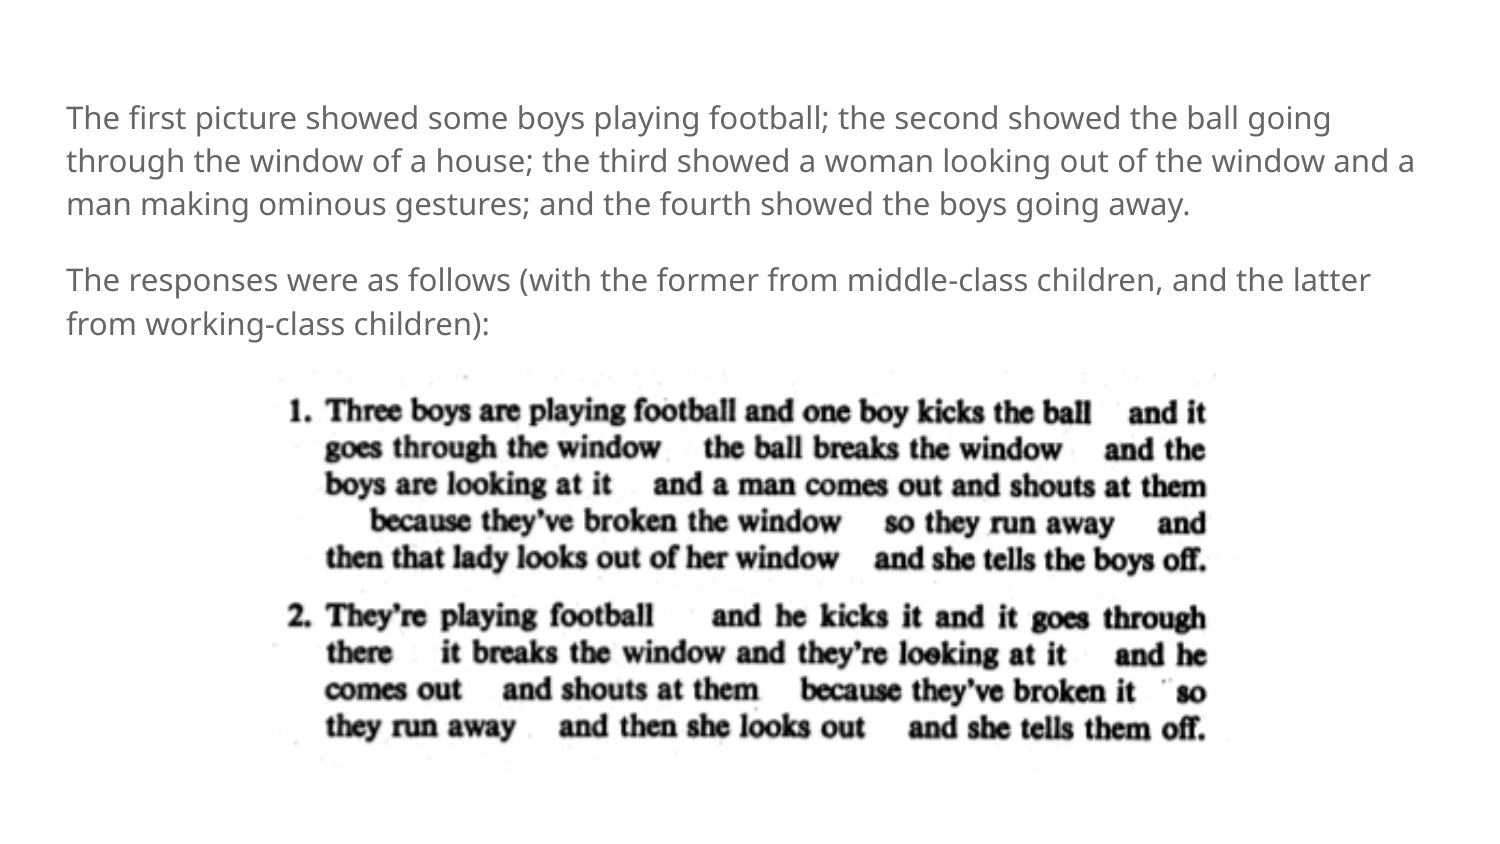

# The first picture showed some boys playing football; the second showed the ball going through the window of a house; the third showed a woman looking out of the window and a man making ominous gestures; and the fourth showed the boys going away.
The responses were as follows (with the former from middle-class children, and the latter from working-class children):